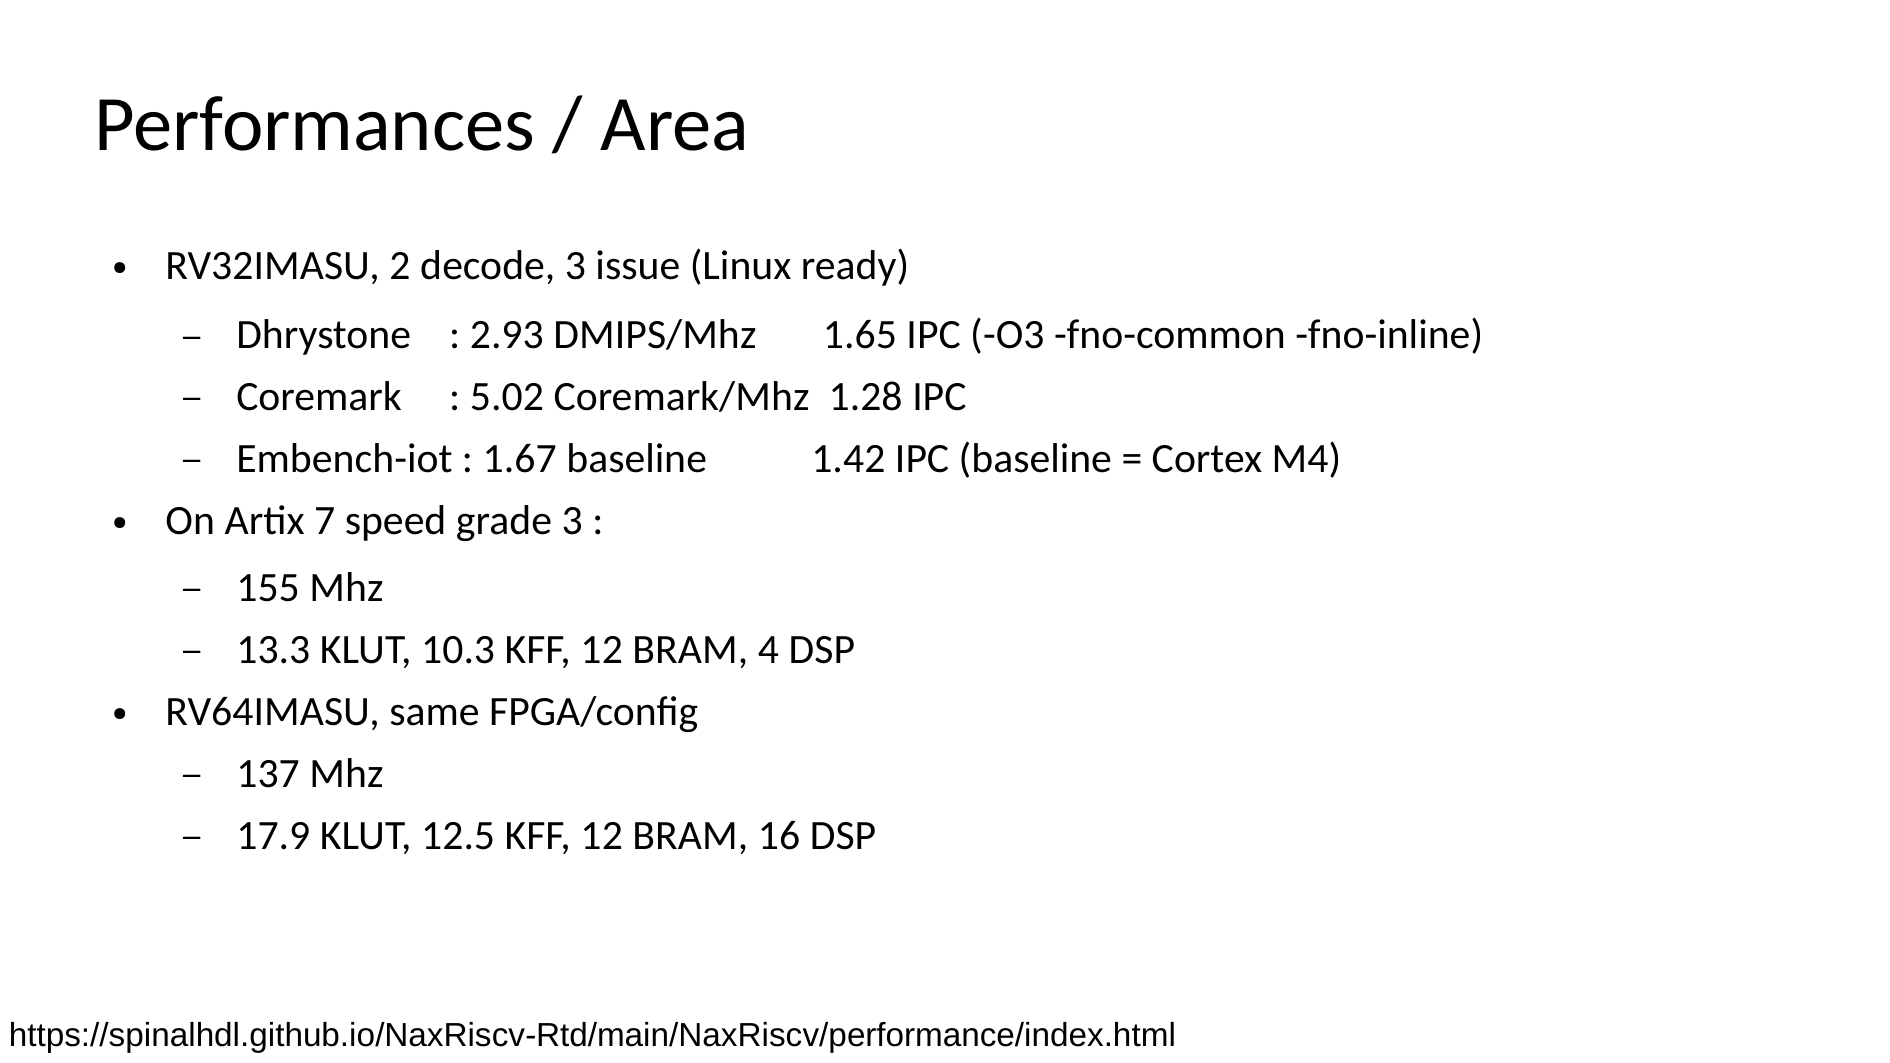

# Performances / Area
RV32IMASU, 2 decode, 3 issue (Linux ready)
Dhrystone : 2.93 DMIPS/Mhz 1.65 IPC (-O3 -fno-common -fno-inline)
Coremark : 5.02 Coremark/Mhz 1.28 IPC
Embench-iot : 1.67 baseline 1.42 IPC (baseline = Cortex M4)
On Artix 7 speed grade 3 :
155 Mhz
13.3 KLUT, 10.3 KFF, 12 BRAM, 4 DSP
RV64IMASU, same FPGA/config
137 Mhz
17.9 KLUT, 12.5 KFF, 12 BRAM, 16 DSP
https://spinalhdl.github.io/NaxRiscv-Rtd/main/NaxRiscv/performance/index.html